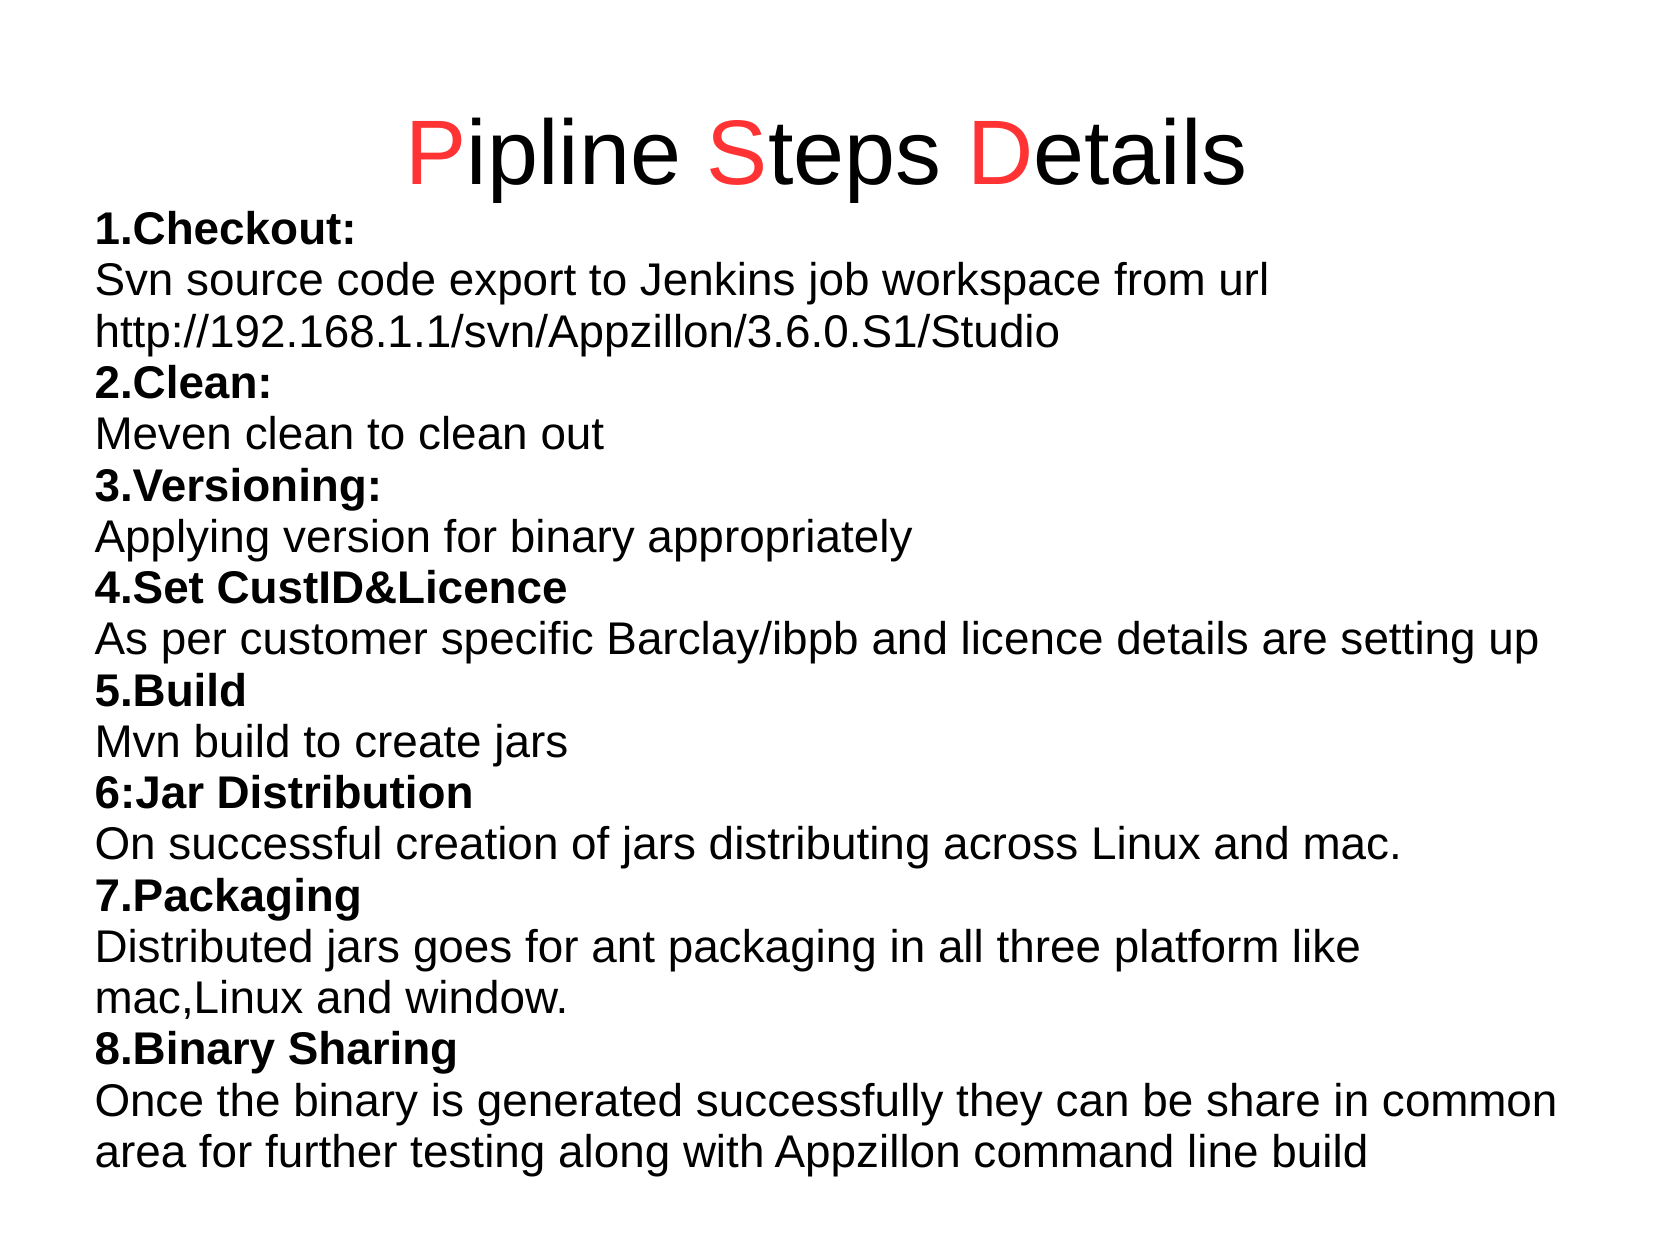

# Pipline Steps Details
1.Checkout:
Svn source code export to Jenkins job workspace from url http://192.168.1.1/svn/Appzillon/3.6.0.S1/Studio
2.Clean:
Meven clean to clean out
3.Versioning:
Applying version for binary appropriately
4.Set CustID&Licence
As per customer specific Barclay/ibpb and licence details are setting up
5.Build
Mvn build to create jars
6:Jar Distribution
On successful creation of jars distributing across Linux and mac.
7.Packaging
Distributed jars goes for ant packaging in all three platform like mac,Linux and window.
8.Binary Sharing
Once the binary is generated successfully they can be share in common area for further testing along with Appzillon command line build